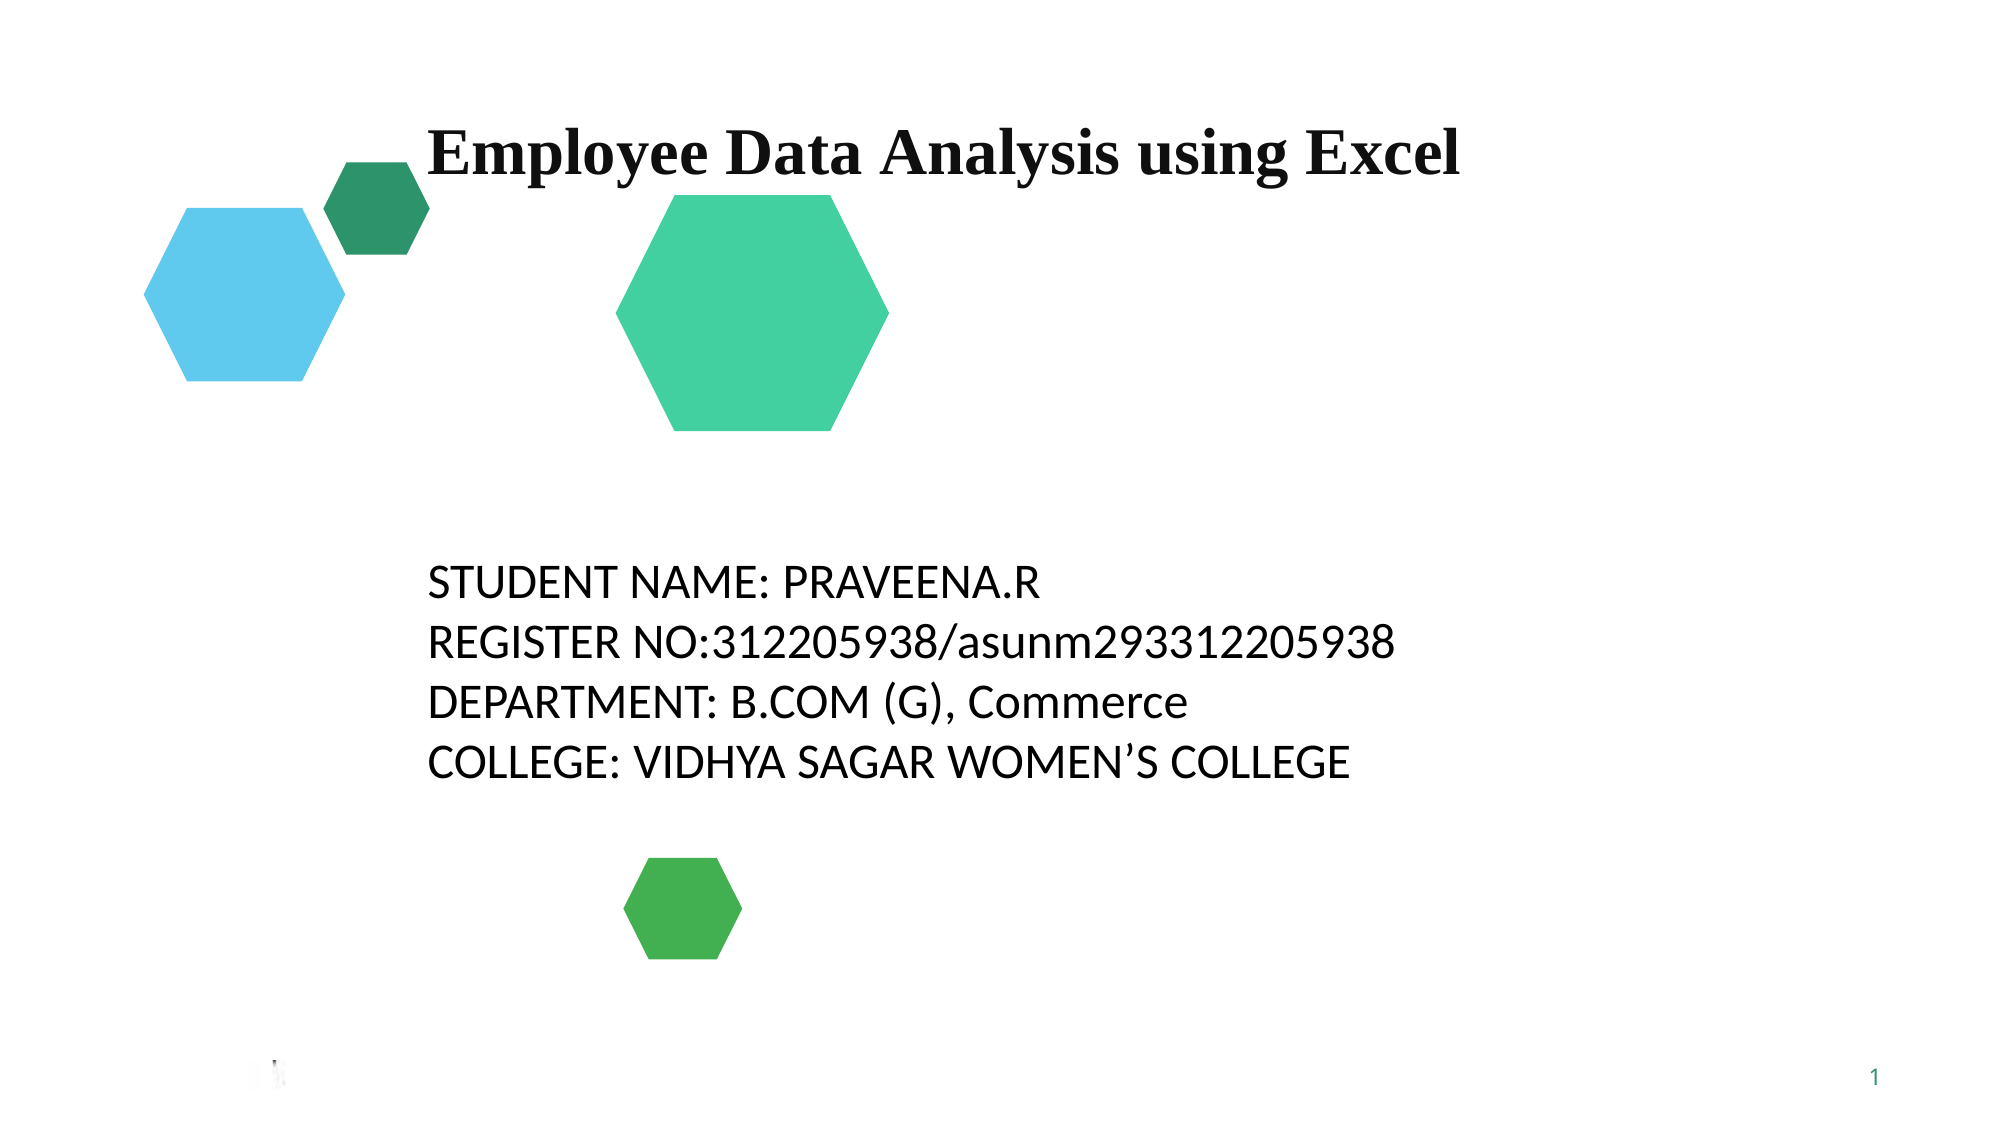

# Employee Data Analysis using Excel
STUDENT NAME: PRAVEENA.R
REGISTER NO:312205938/asunm293312205938
DEPARTMENT: B.COM (G), Commerce
COLLEGE: VIDHYA SAGAR WOMEN’S COLLEGE